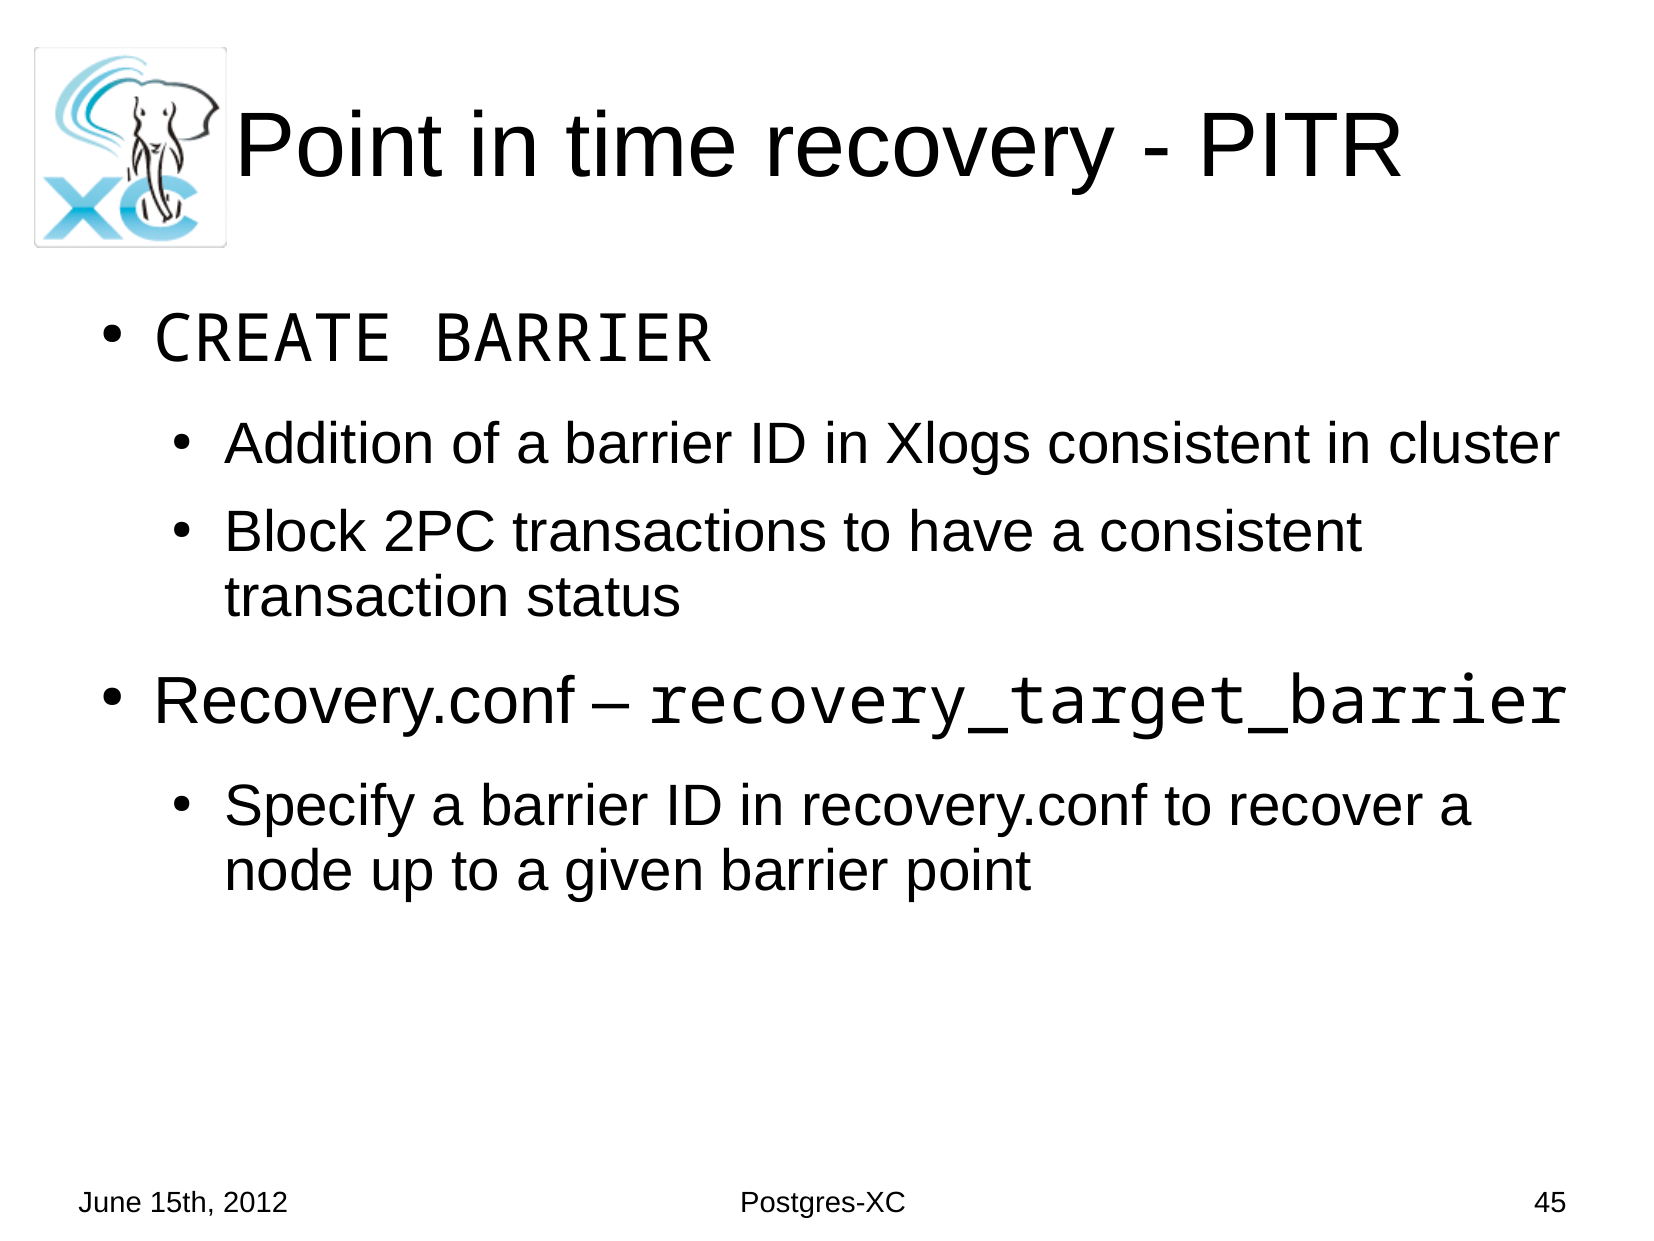

# Point in time recovery - PITR
CREATE BARRIER
Addition of a barrier ID in Xlogs consistent in cluster
Block 2PC transactions to have a consistent transaction status
Recovery.conf – recovery_target_barrier
Specify a barrier ID in recovery.conf to recover a node up to a given barrier point
45